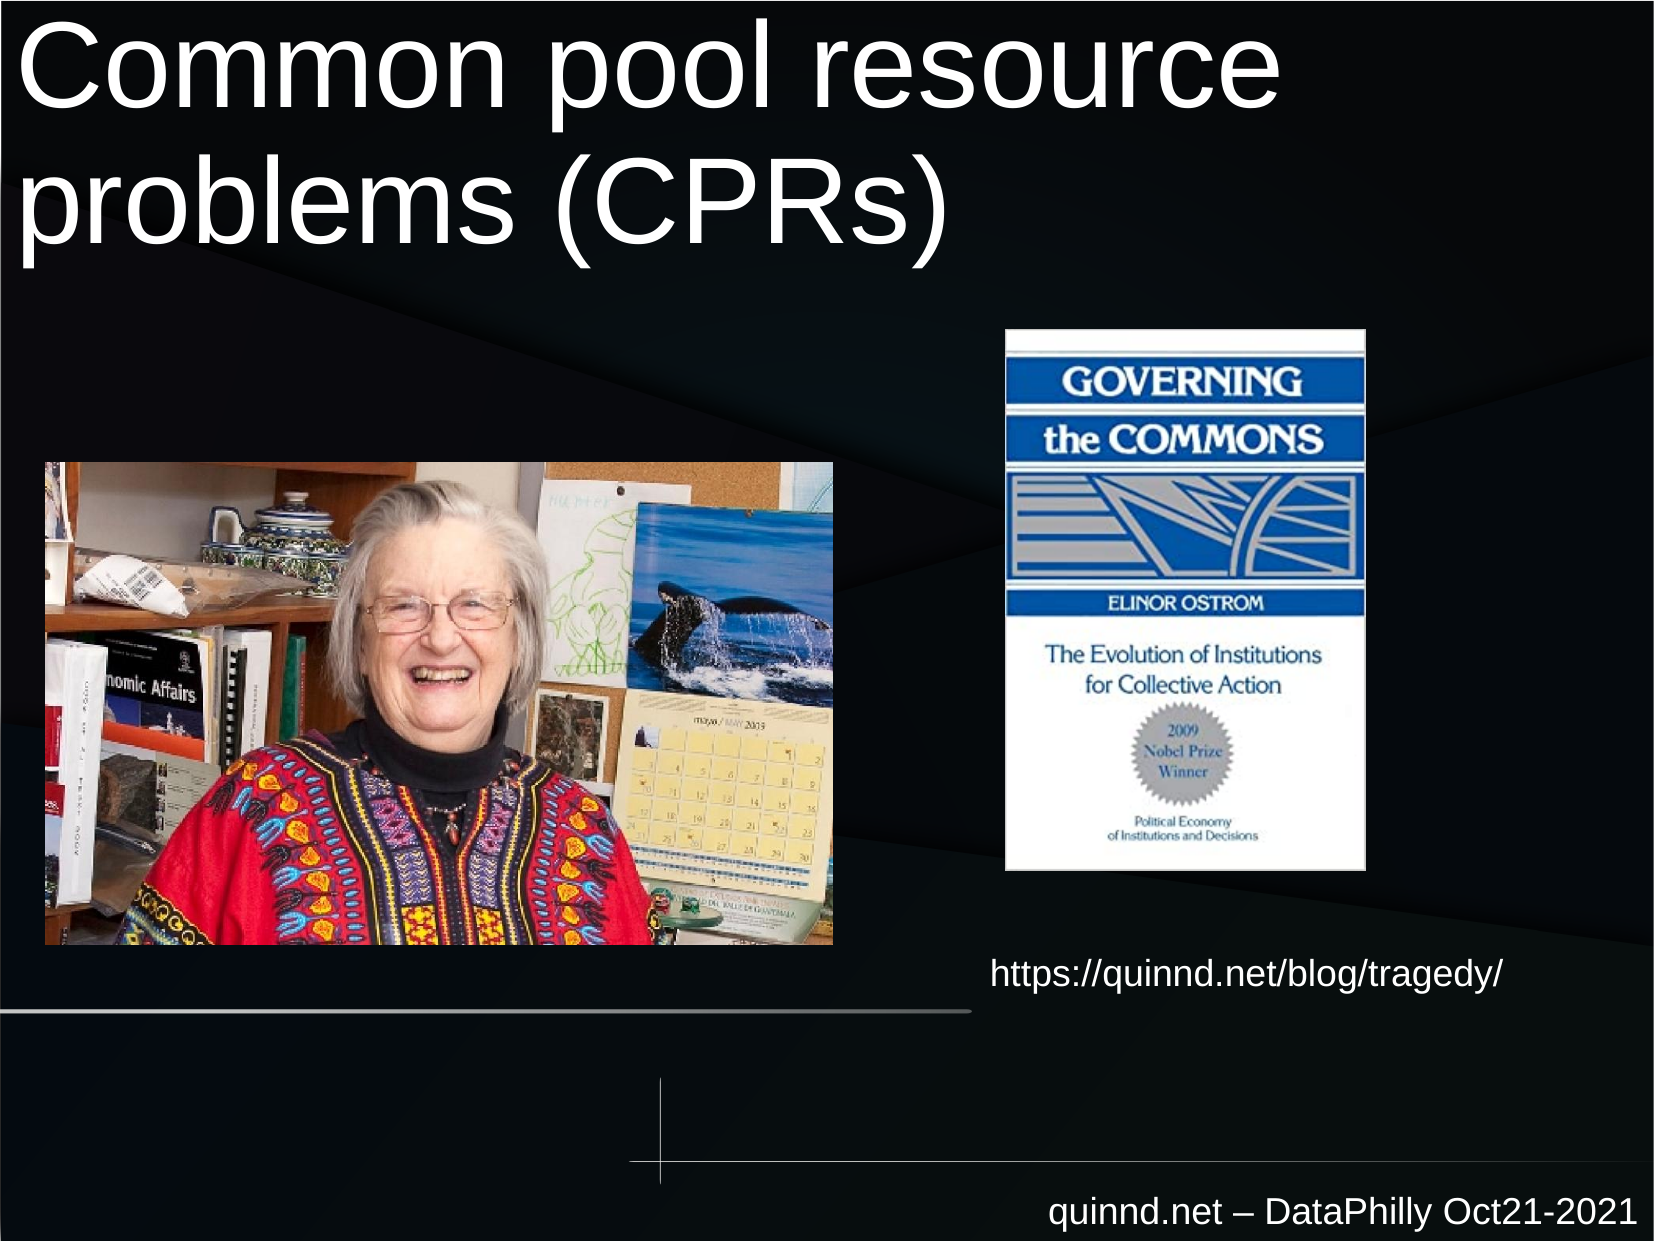

# Common pool resource problems (CPRs)
https://quinnd.net/blog/tragedy/